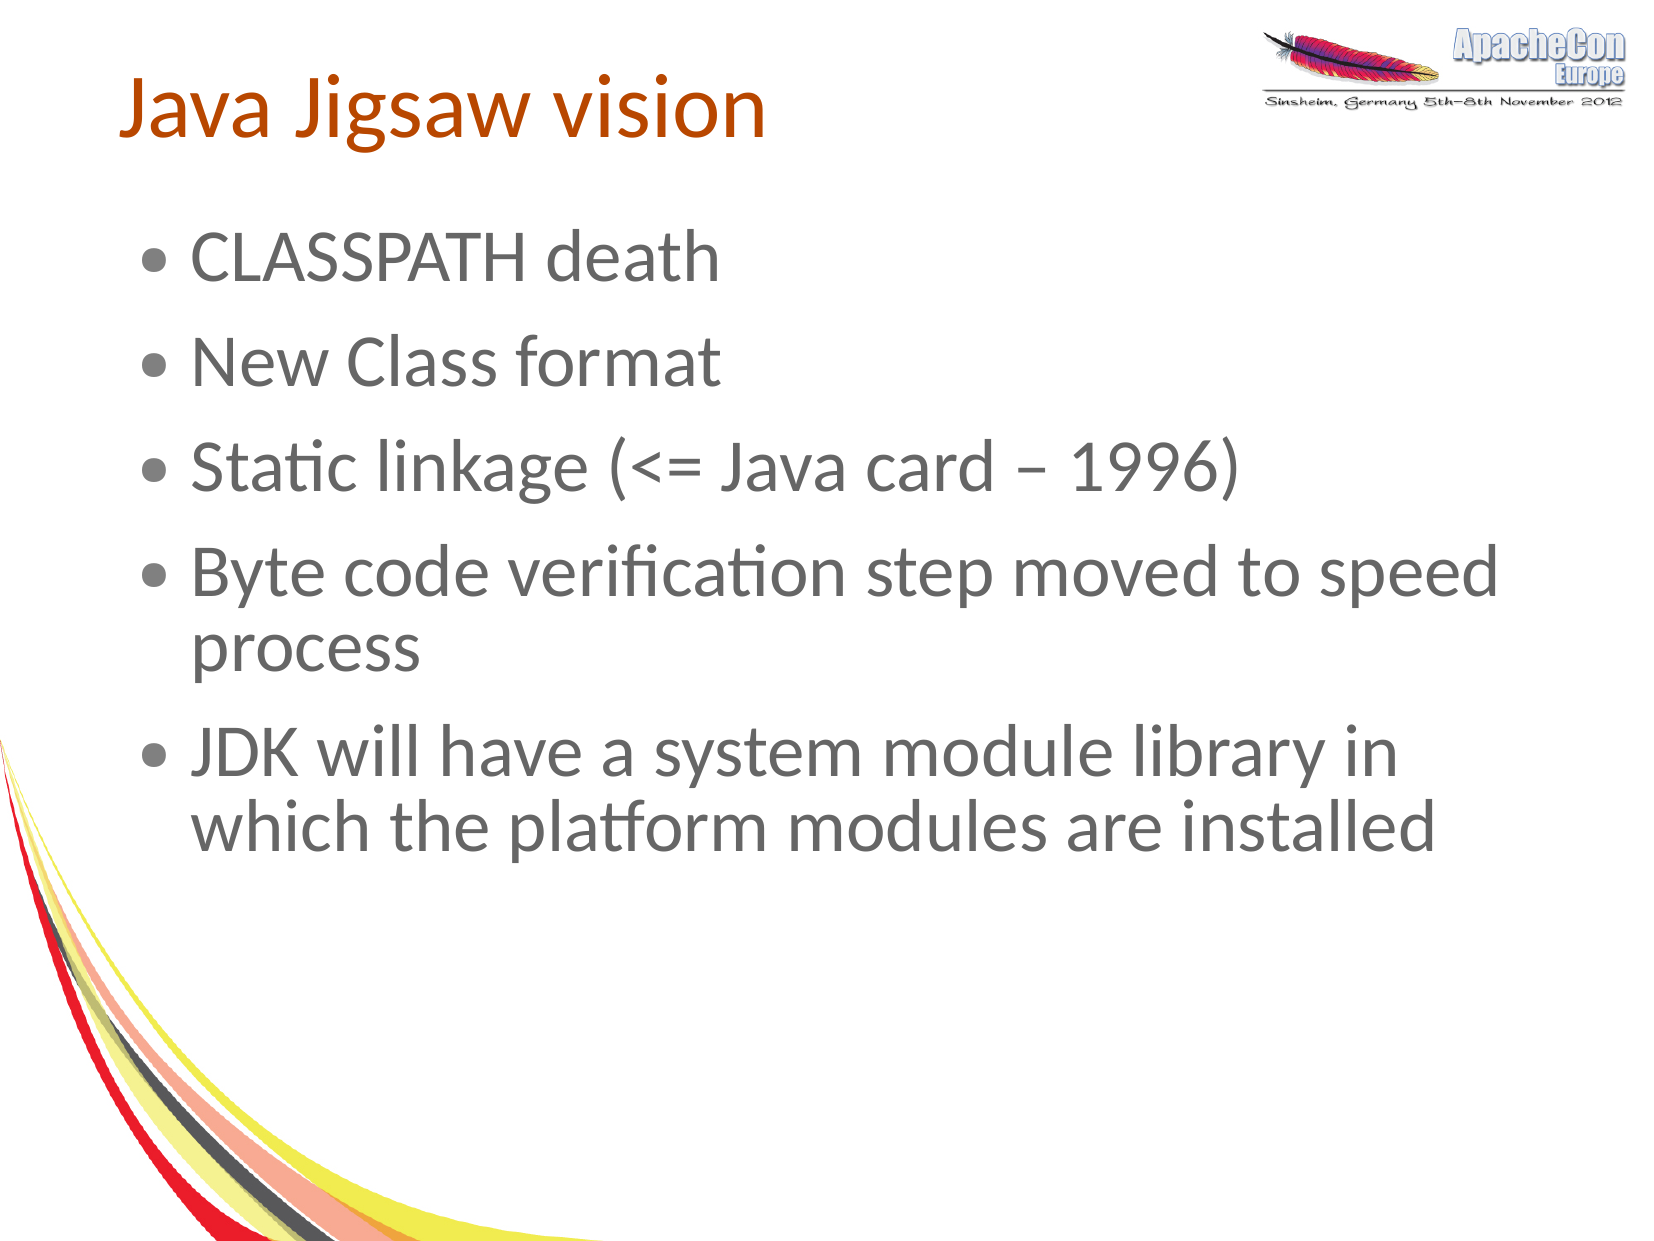

# Java Jigsaw vision
CLASSPATH death
New Class format
Static linkage (<= Java card – 1996)
Byte code verification step moved to speed process
JDK will have a system module library in which the platform modules are installed